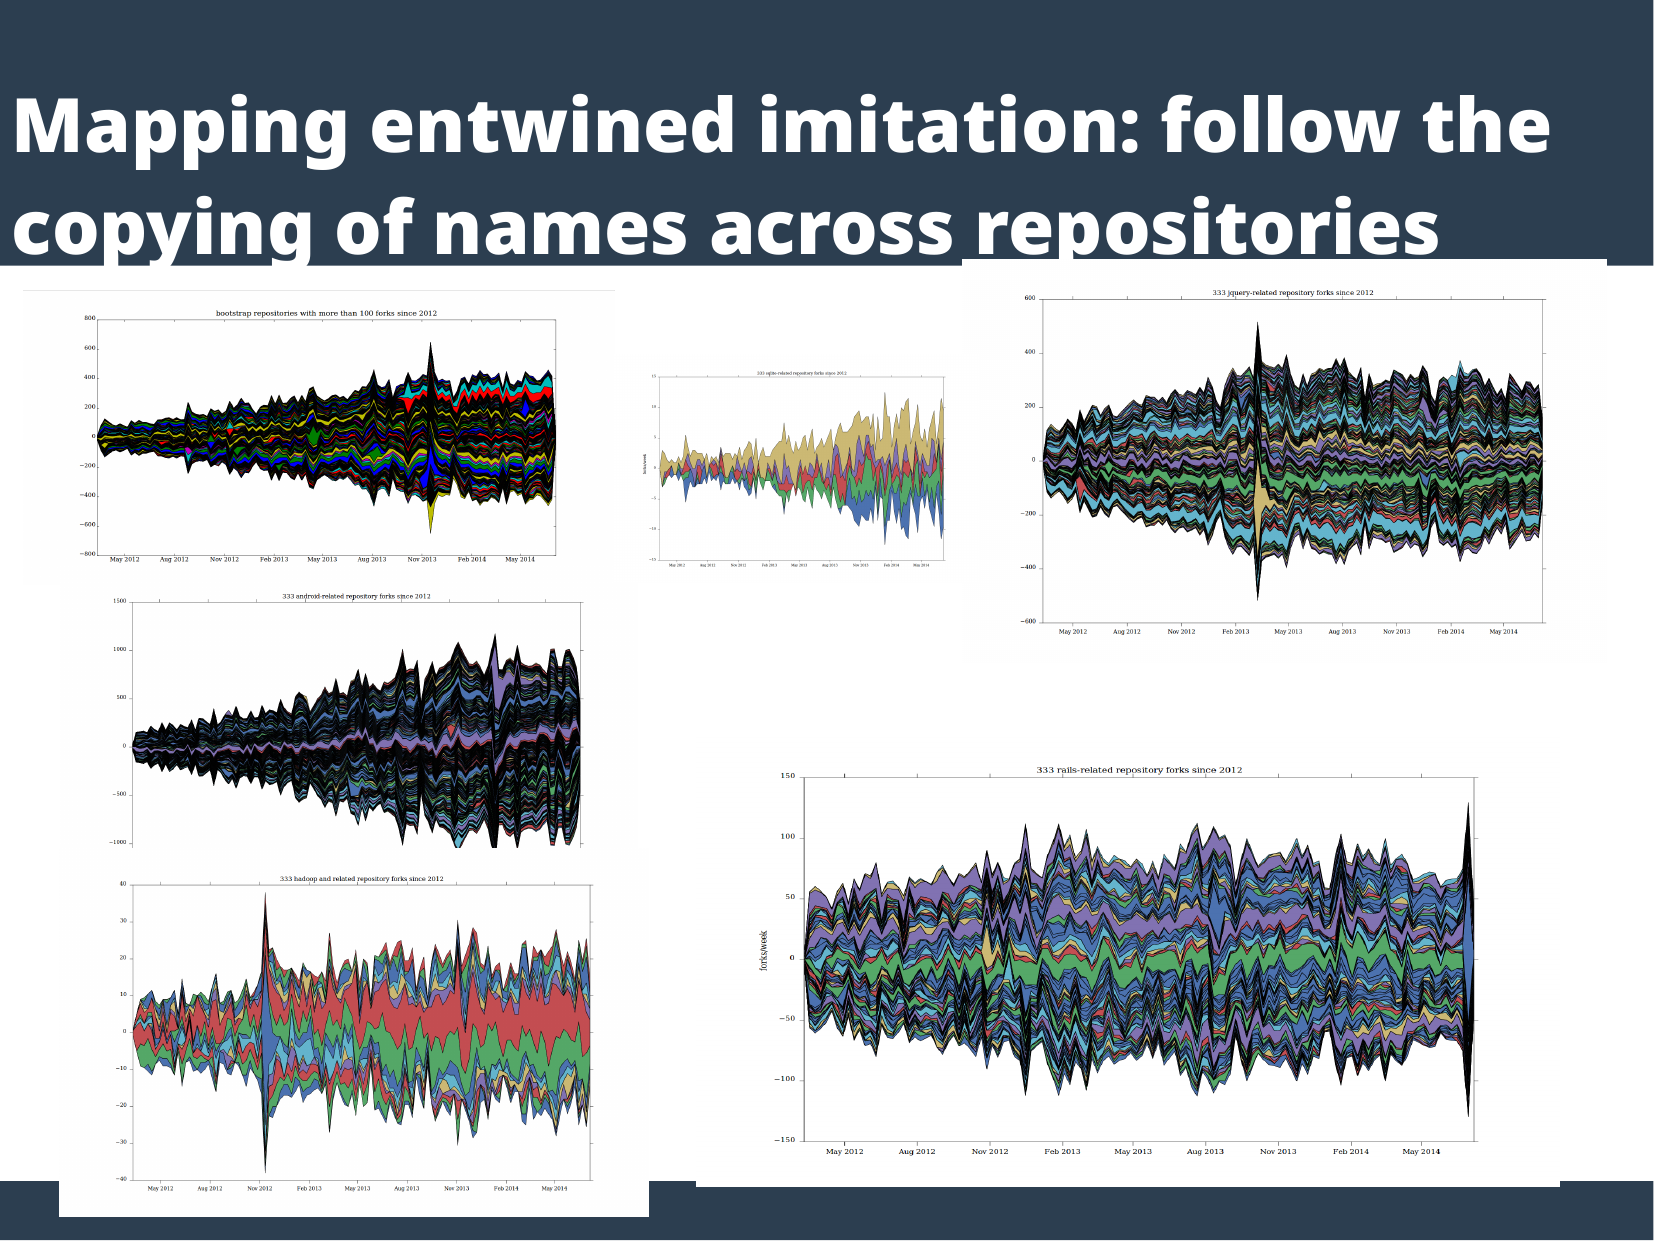

# Mapping entwined imitation: follow the copying of names across repositories